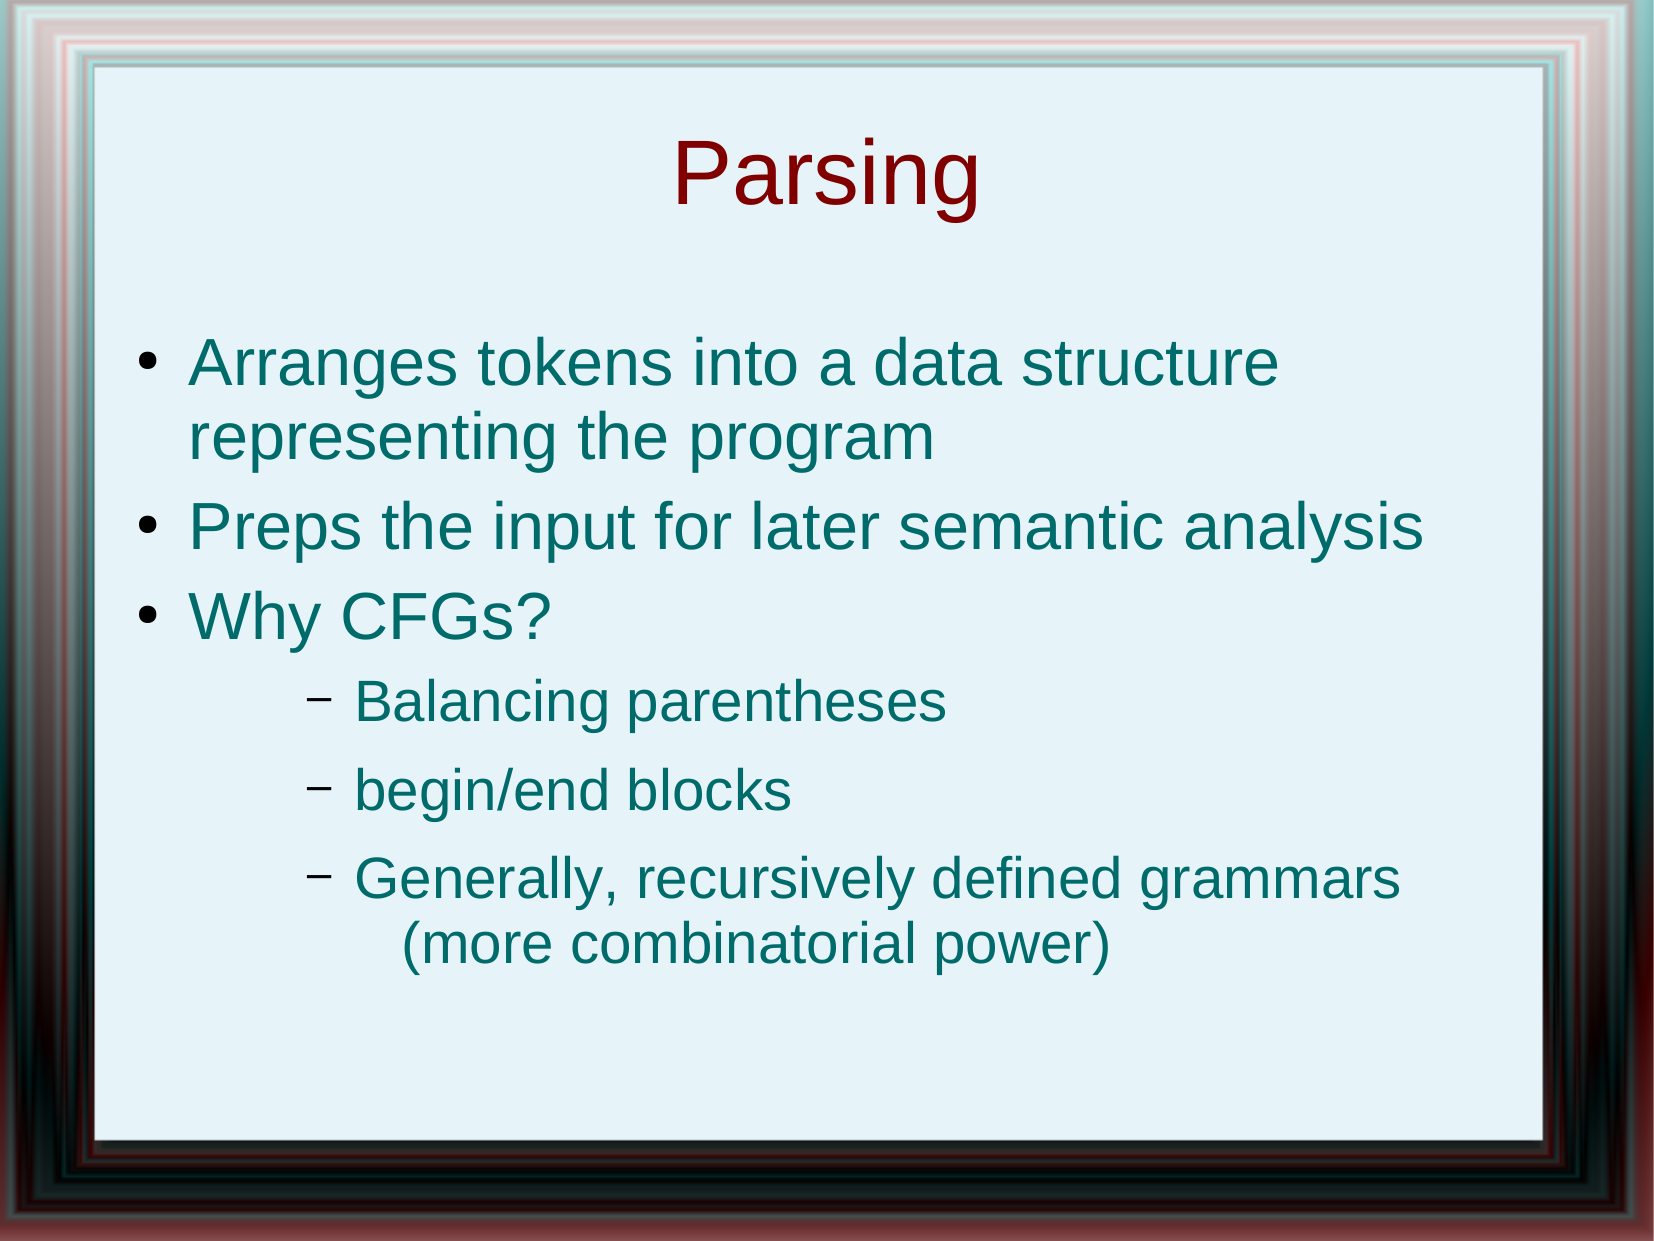

# Parsing
Arranges tokens into a data structure representing the program
Preps the input for later semantic analysis
Why CFGs?
Balancing parentheses
begin/end blocks
Generally, recursively defined grammars (more combinatorial power)